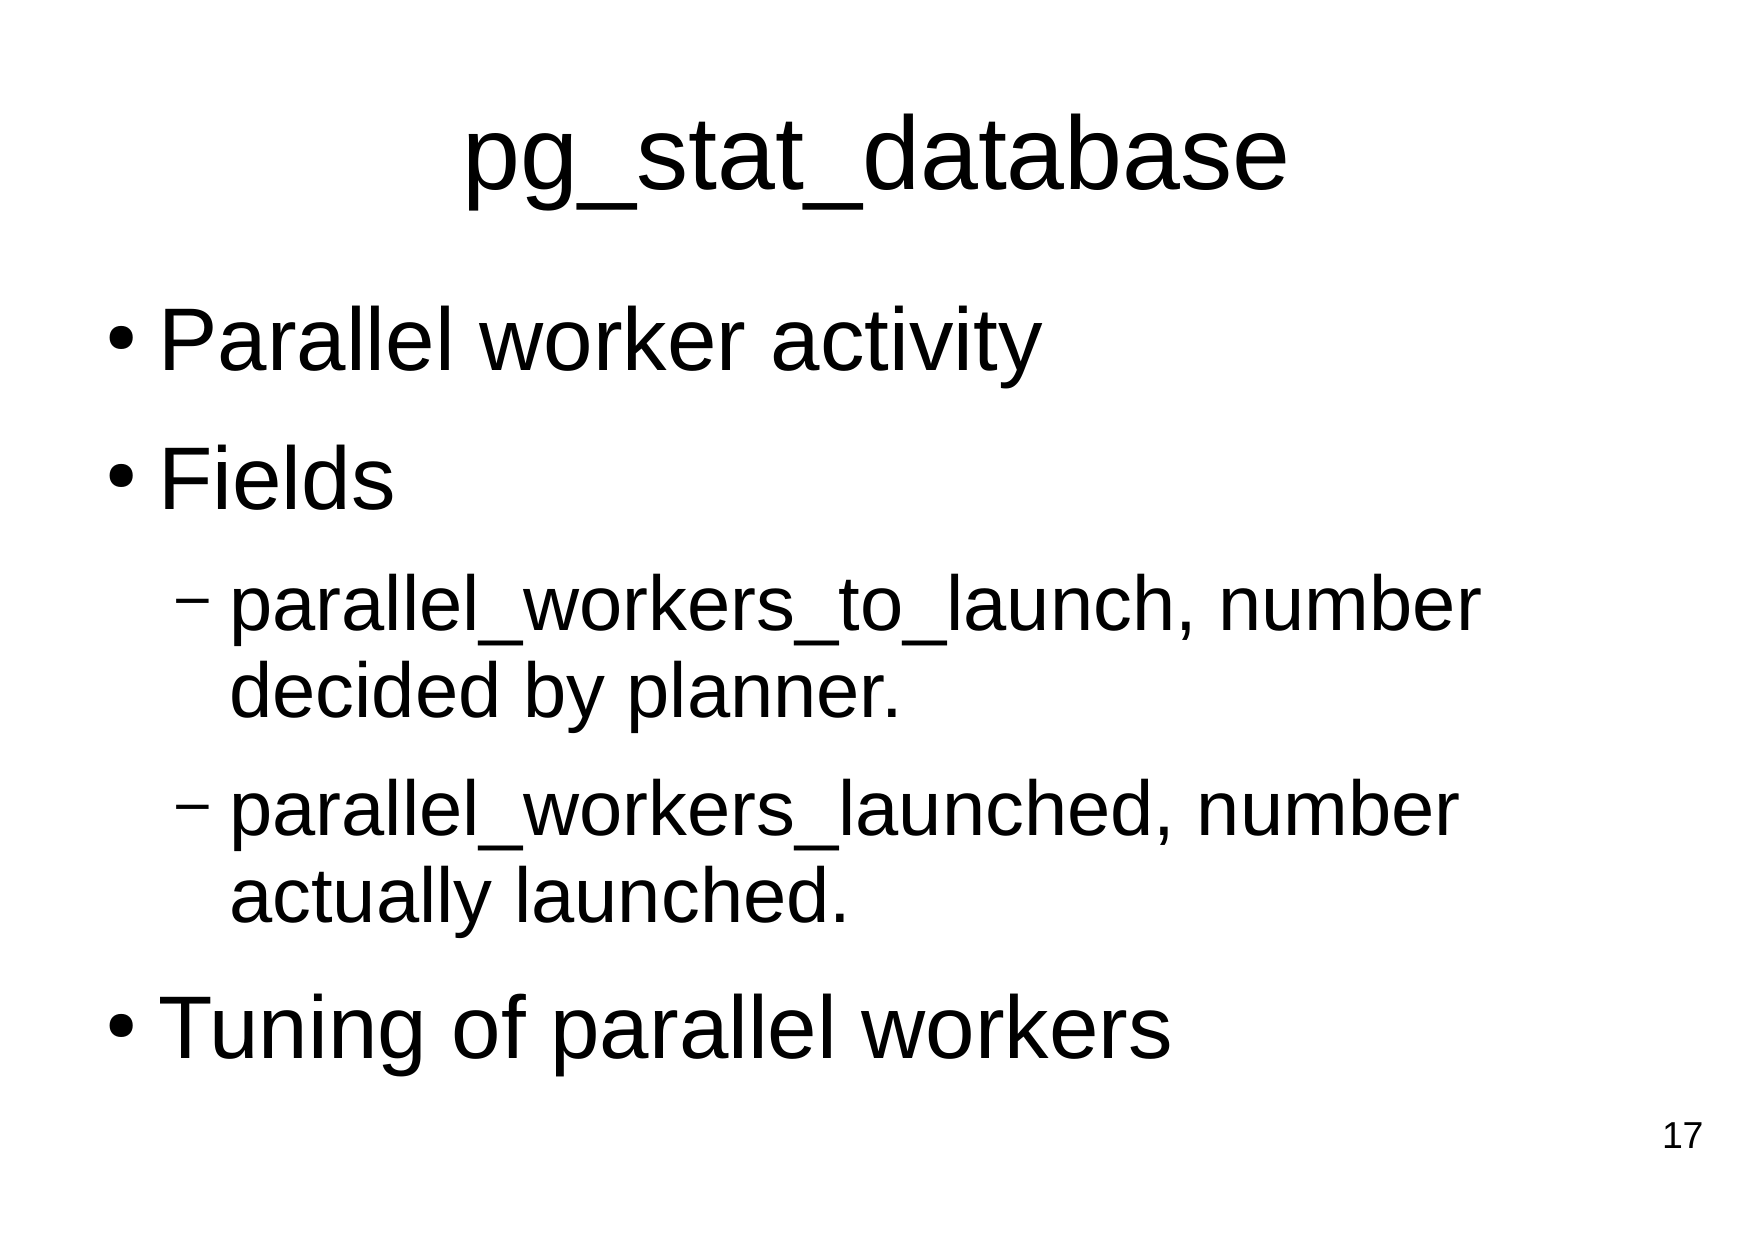

# pg_stat_database
Parallel worker activity
Fields
parallel_workers_to_launch, number decided by planner.
parallel_workers_launched, number actually launched.
Tuning of parallel workers